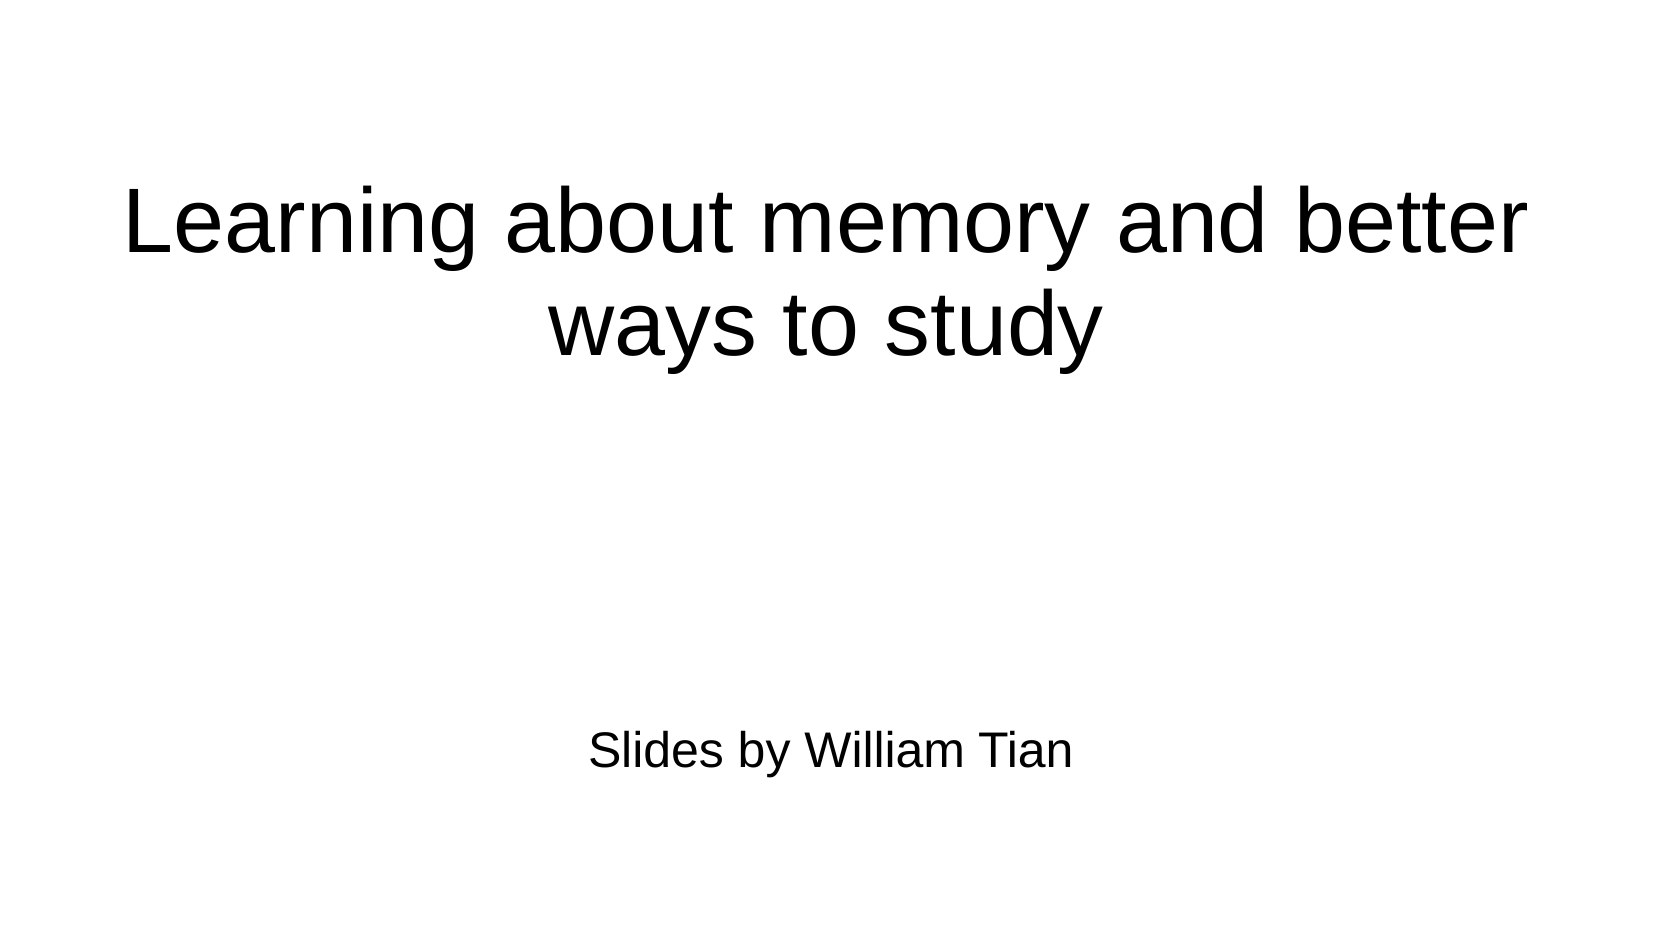

# Learning about memory and better ways to study
Slides by William Tian